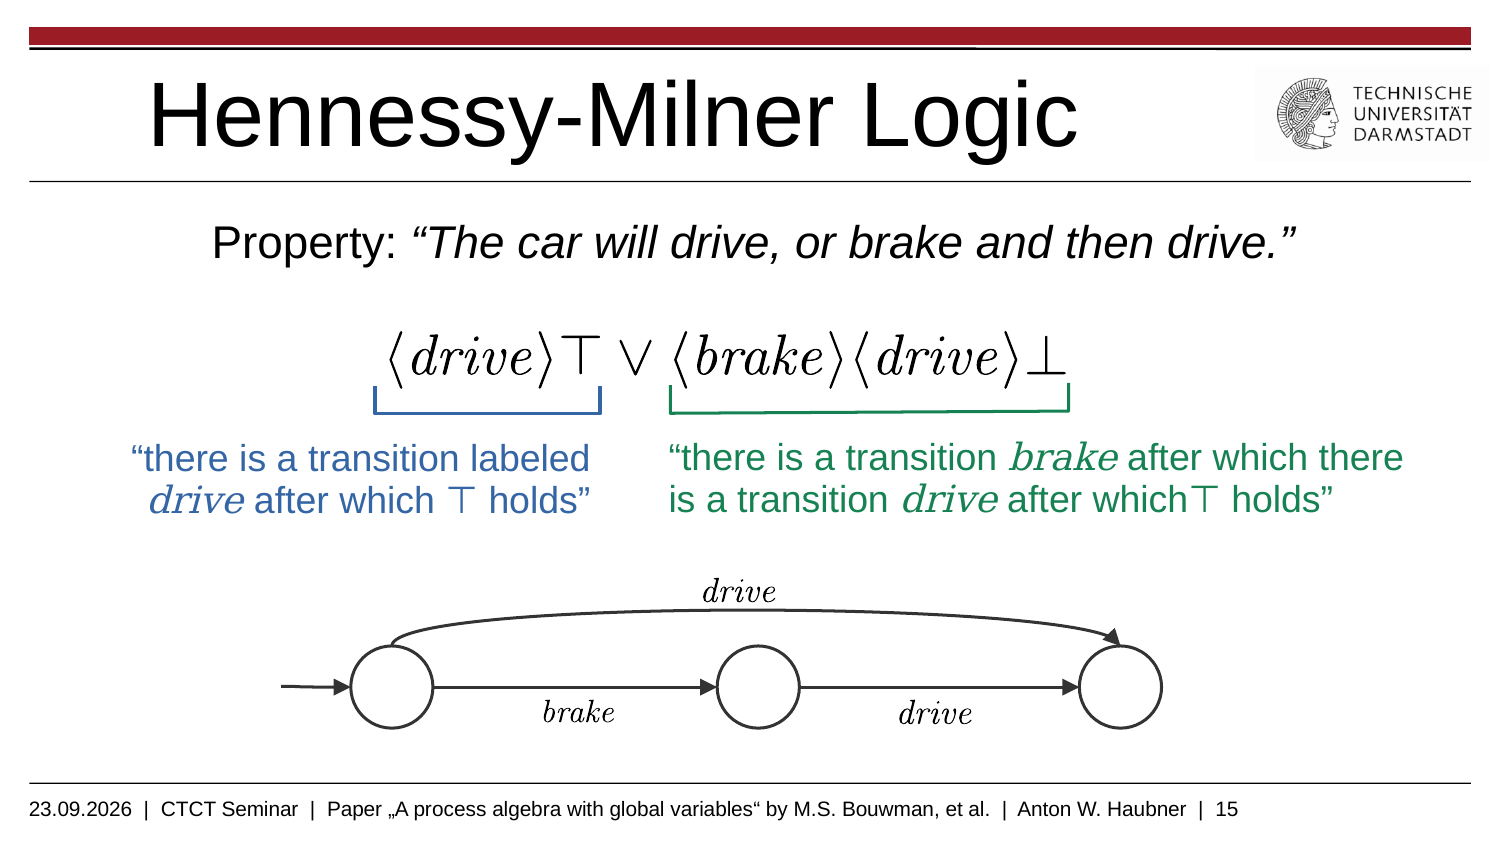

# Hennessy-Milner Logic
Property: “The car will drive, or brake and then drive.”
“there is a transition brake after which there
is a transition drive after which⊤ holds”
“there is a transition labeled
drive after which ⊤ holds”